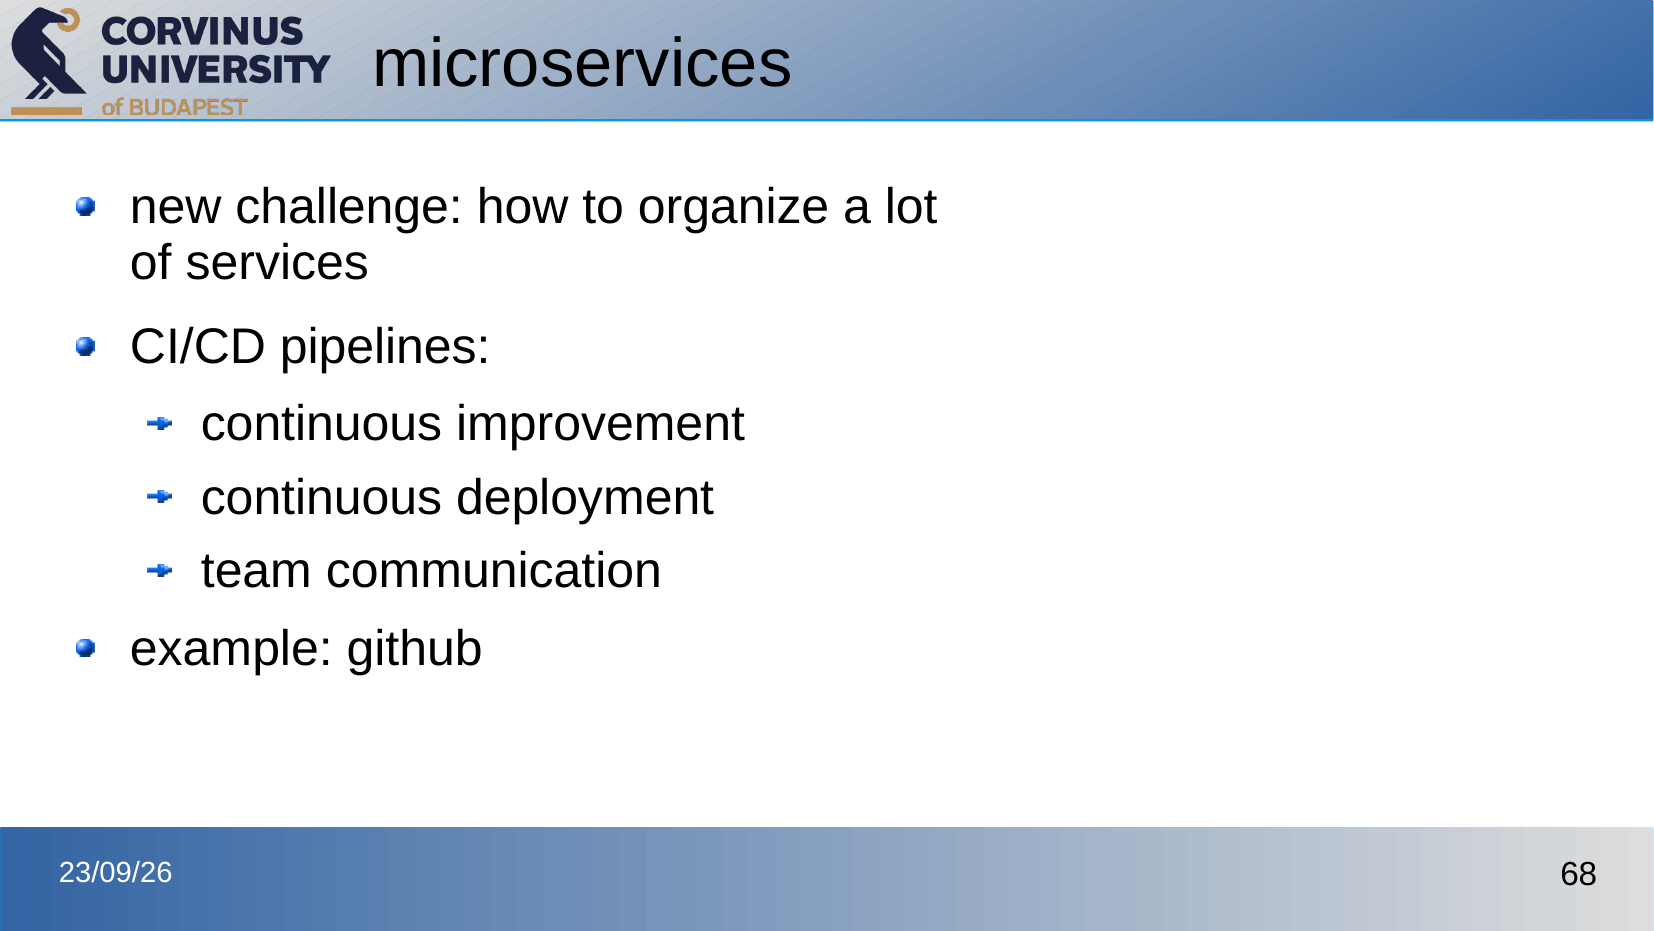

# microservices
new challenge: how to organize a lot of services
CI/CD pipelines:
continuous improvement
continuous deployment
team communication
example: github